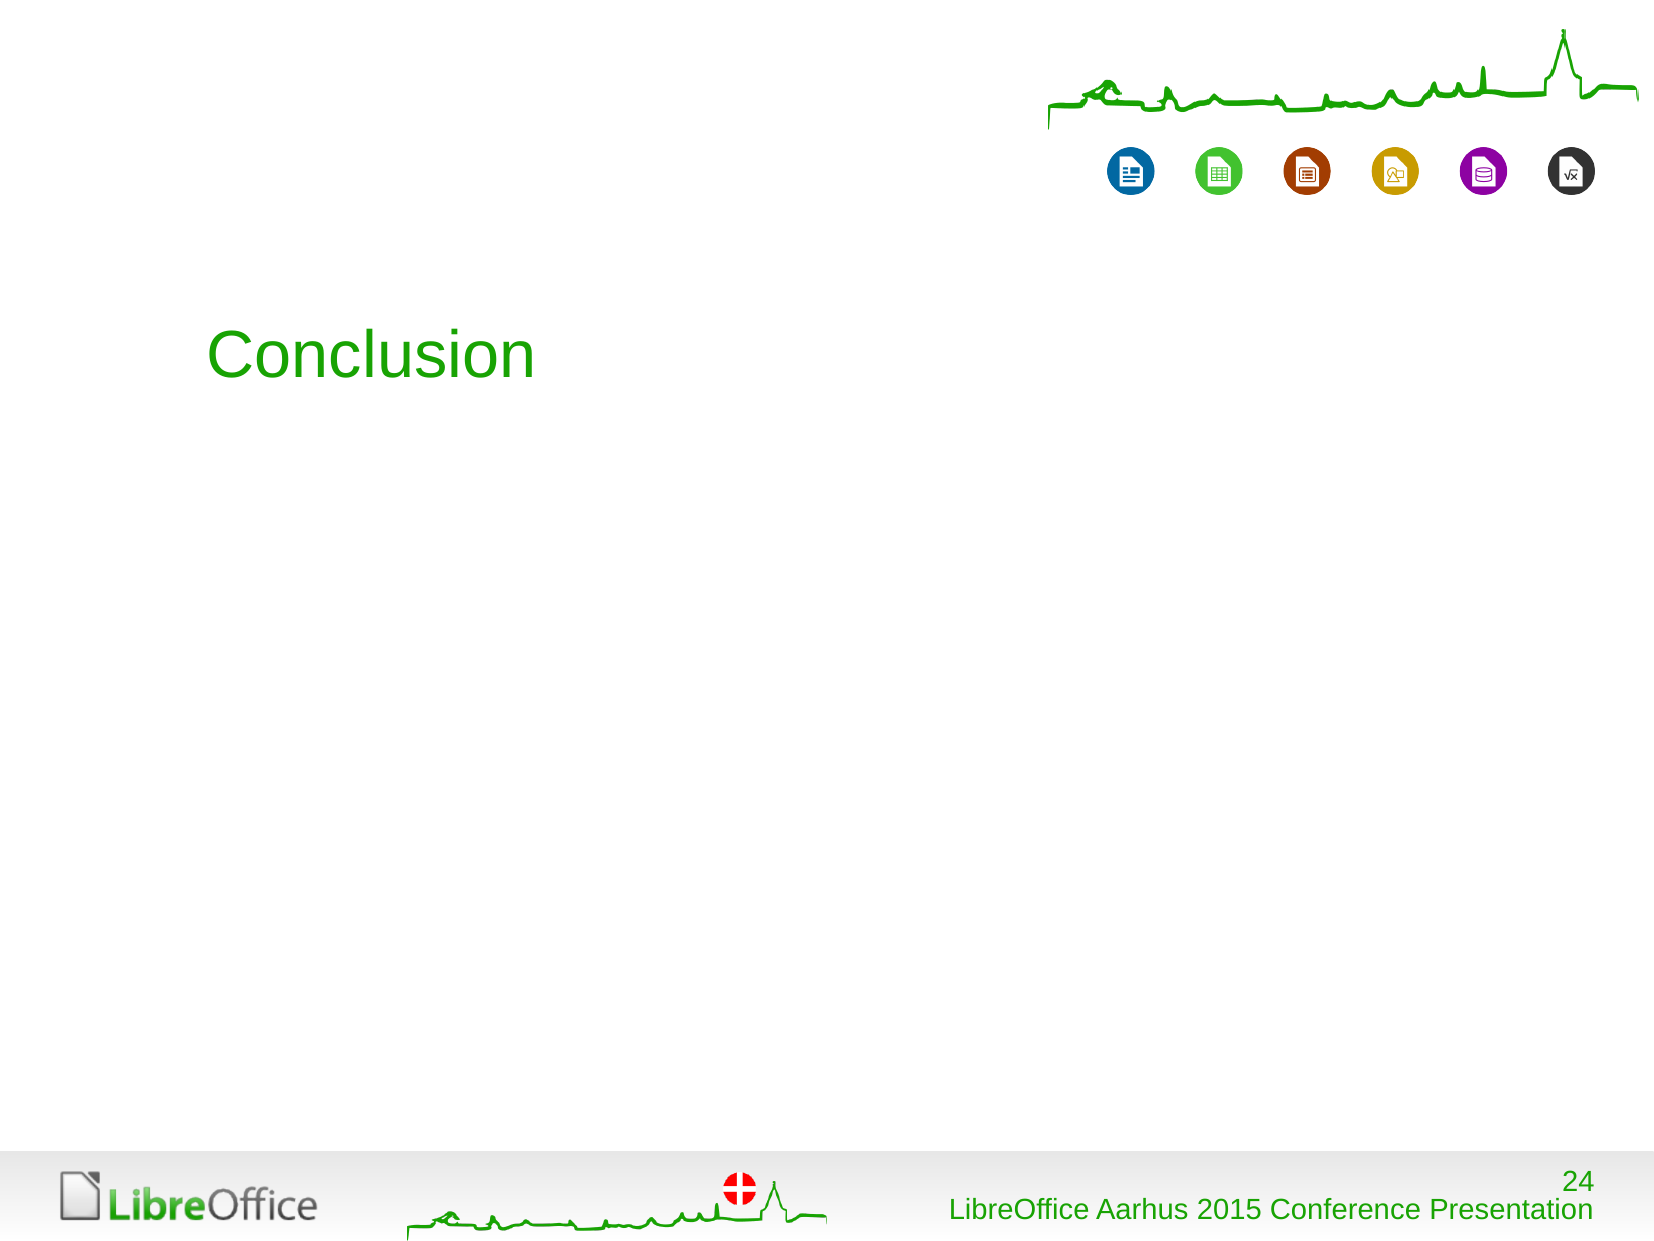

# Conclusion
24
LibreOffice Aarhus 2015 Conference Presentation